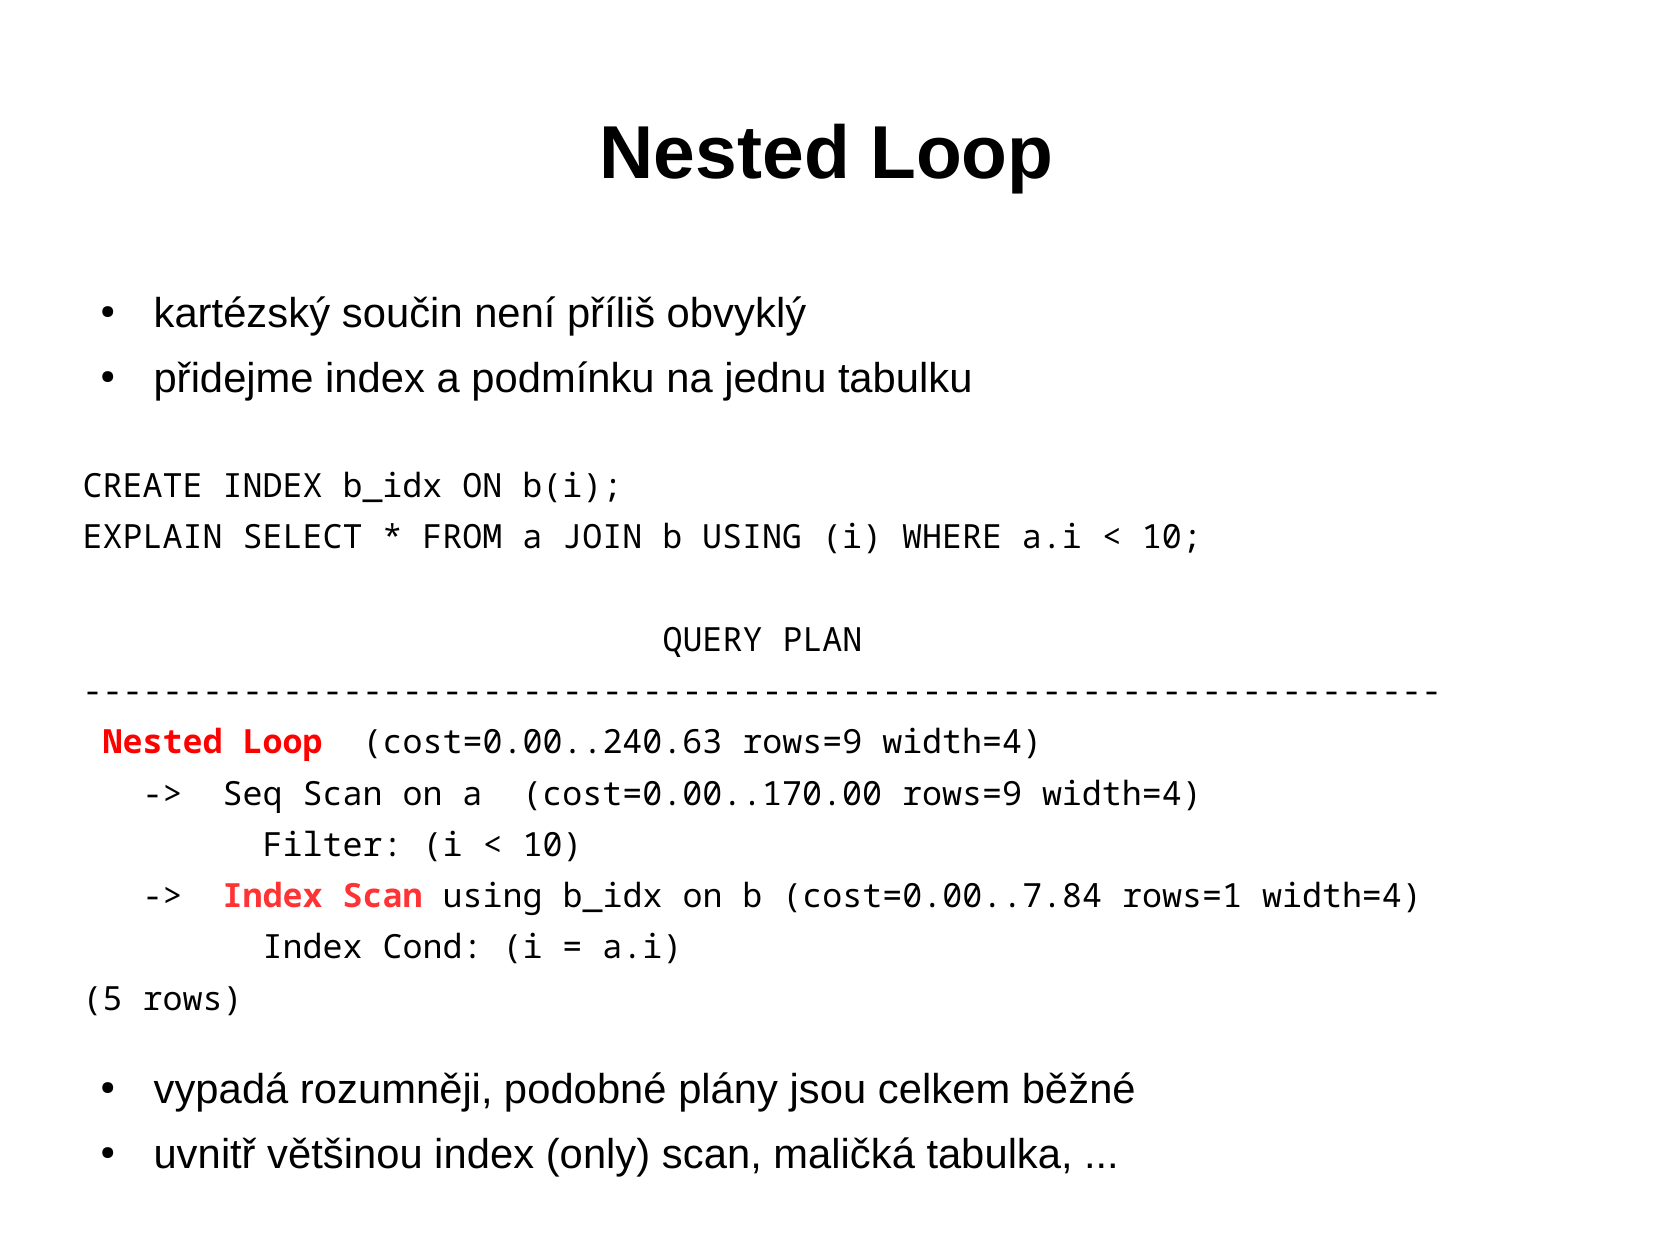

# Nested Loop
kartézský součin není příliš obvyklý
přidejme index a podmínku na jednu tabulku
CREATE INDEX b_idx ON b(i);
EXPLAIN SELECT * FROM a JOIN b USING (i) WHERE a.i < 10;
 QUERY PLAN
--------------------------------------------------------------------
 Nested Loop (cost=0.00..240.63 rows=9 width=4)
 -> Seq Scan on a (cost=0.00..170.00 rows=9 width=4)
 Filter: (i < 10)
 -> Index Scan using b_idx on b (cost=0.00..7.84 rows=1 width=4)
 Index Cond: (i = a.i)
(5 rows)
vypadá rozumněji, podobné plány jsou celkem běžné
uvnitř většinou index (only) scan, maličká tabulka, ...